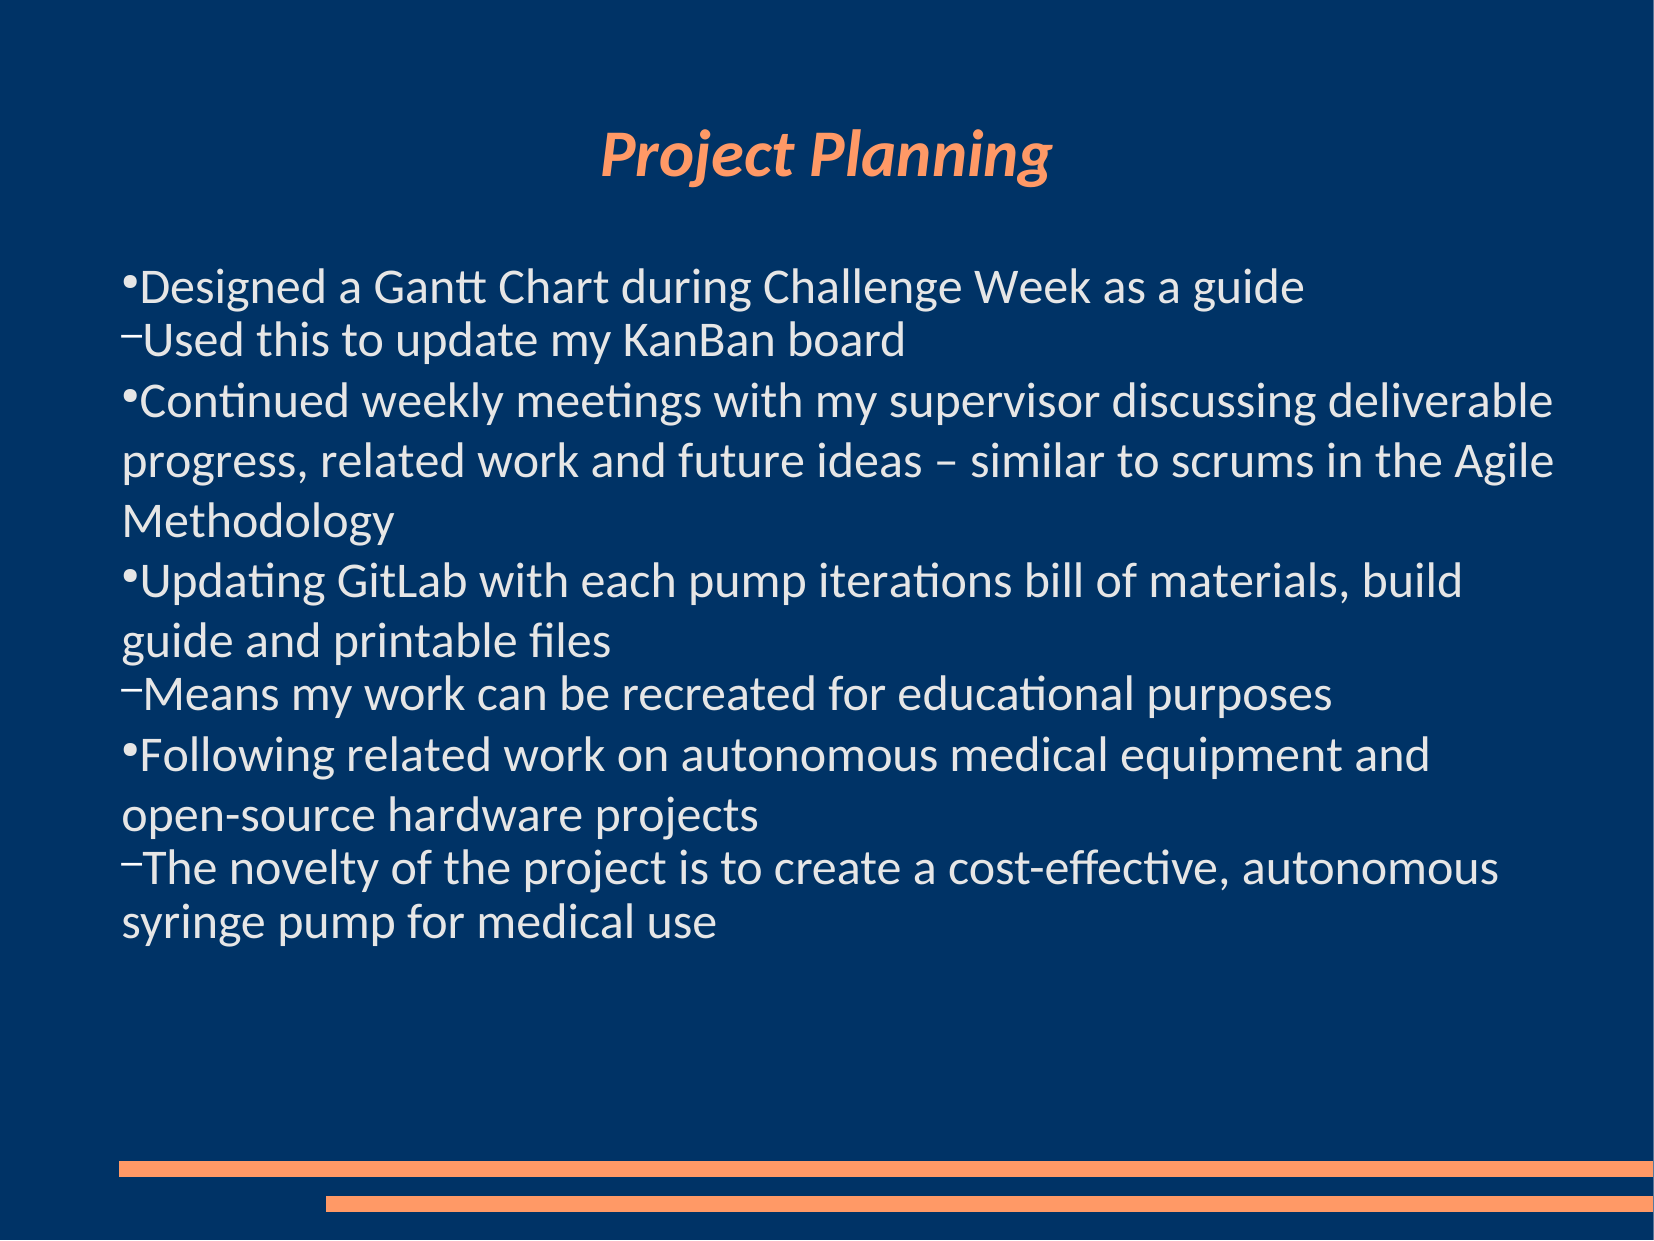

# Project Planning
Designed a Gantt Chart during Challenge Week as a guide
Used this to update my KanBan board
Continued weekly meetings with my supervisor discussing deliverable progress, related work and future ideas – similar to scrums in the Agile Methodology
Updating GitLab with each pump iterations bill of materials, build guide and printable files
Means my work can be recreated for educational purposes
Following related work on autonomous medical equipment and open-source hardware projects
The novelty of the project is to create a cost-effective, autonomous syringe pump for medical use